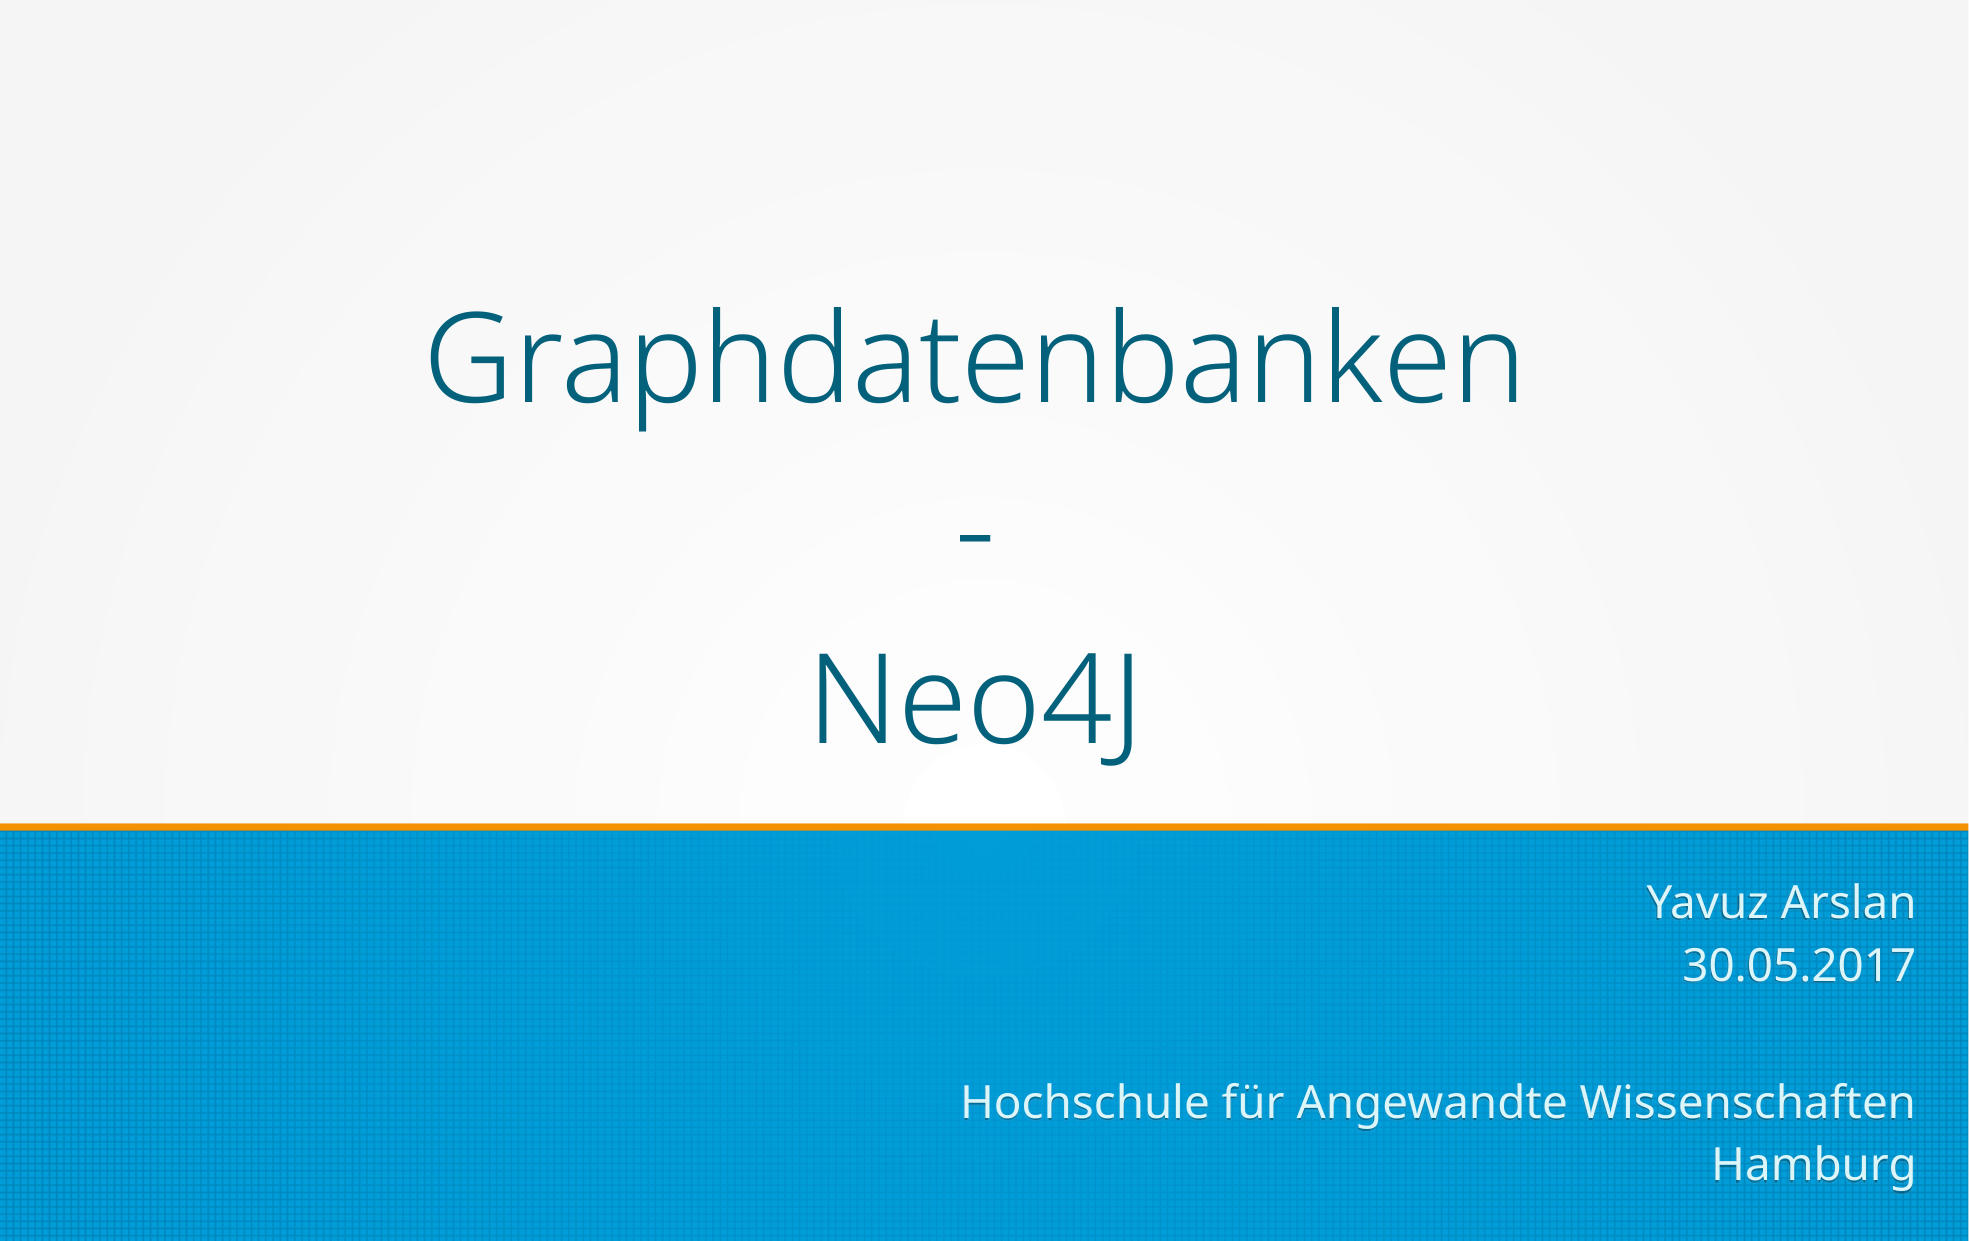

# Graphdatenbanken - Neo4J
Yavuz Arslan
30.05.2017
Hochschule für Angewandte Wissenschaften
Hamburg